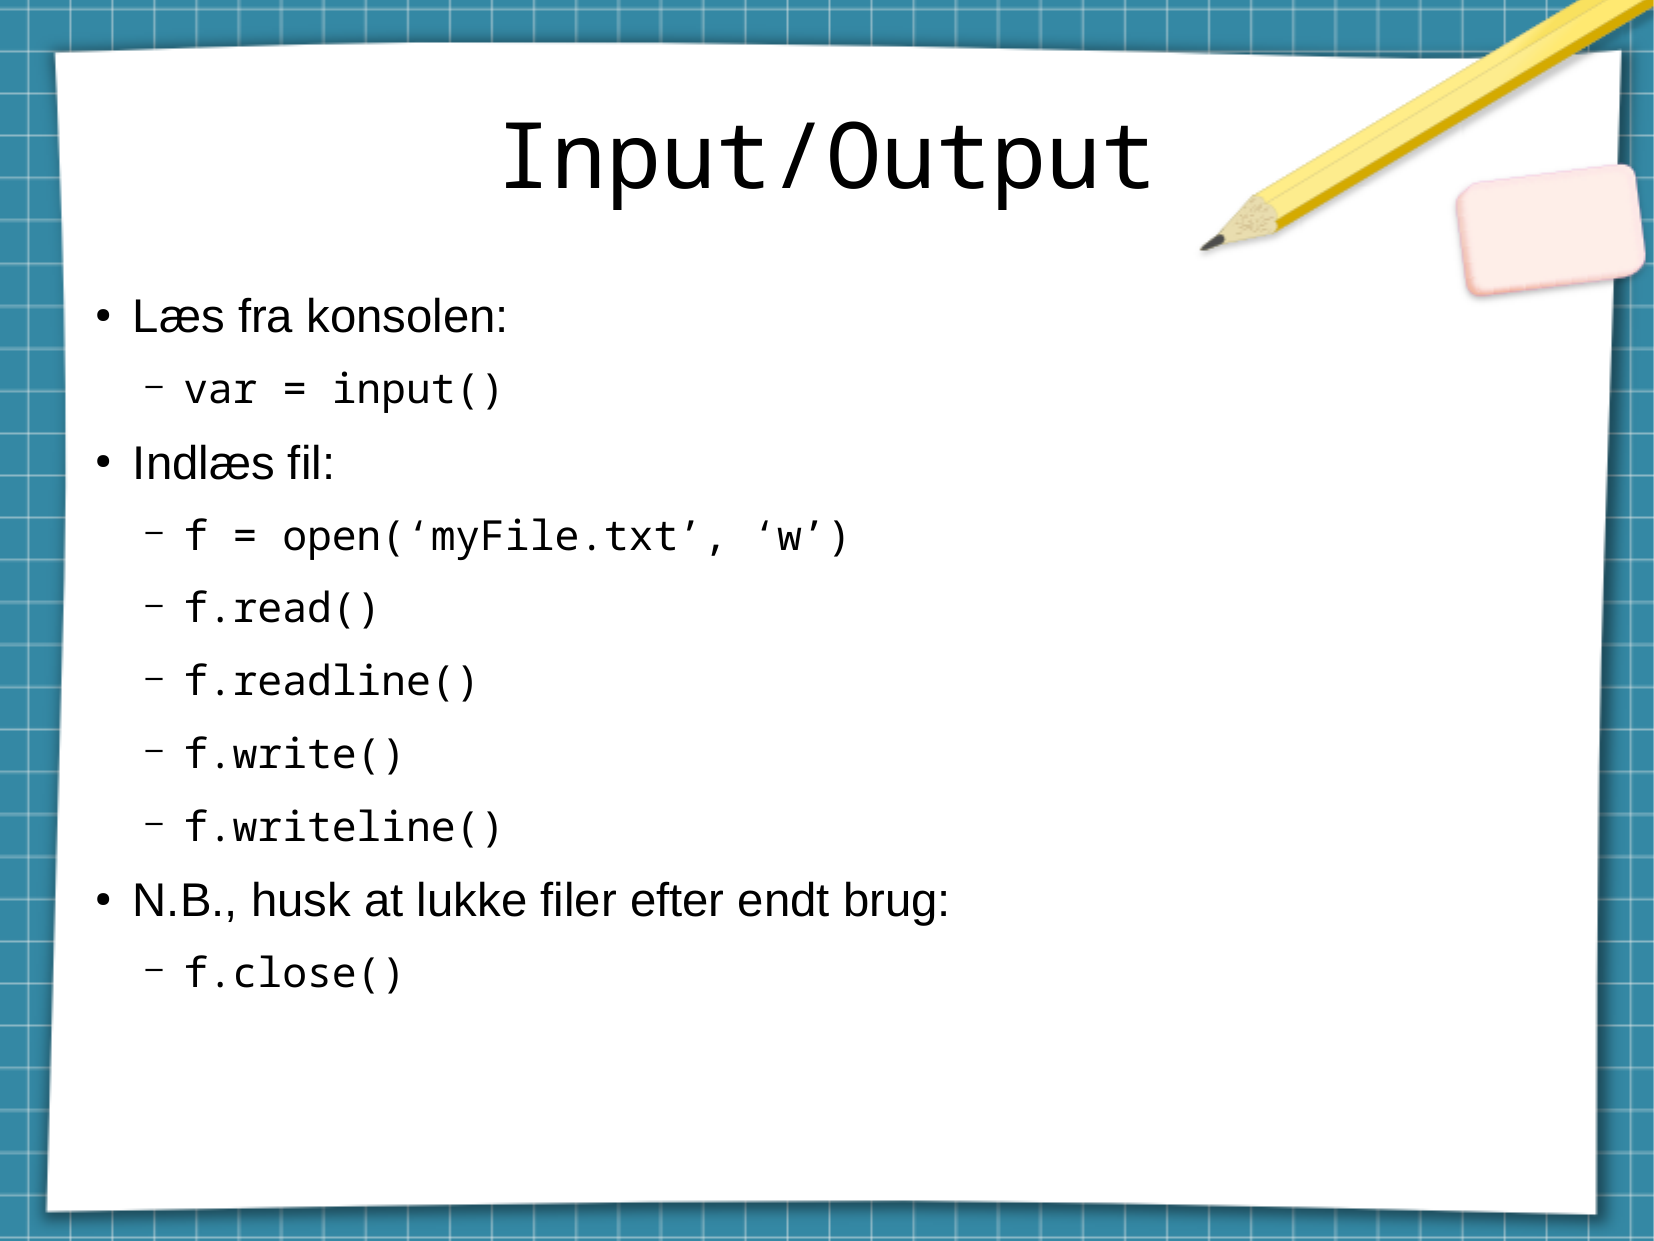

# Input/Output
Læs fra konsolen:
var = input()
Indlæs fil:
f = open(‘myFile.txt’, ‘w’)
f.read()
f.readline()
f.write()
f.writeline()
N.B., husk at lukke filer efter endt brug:
f.close()